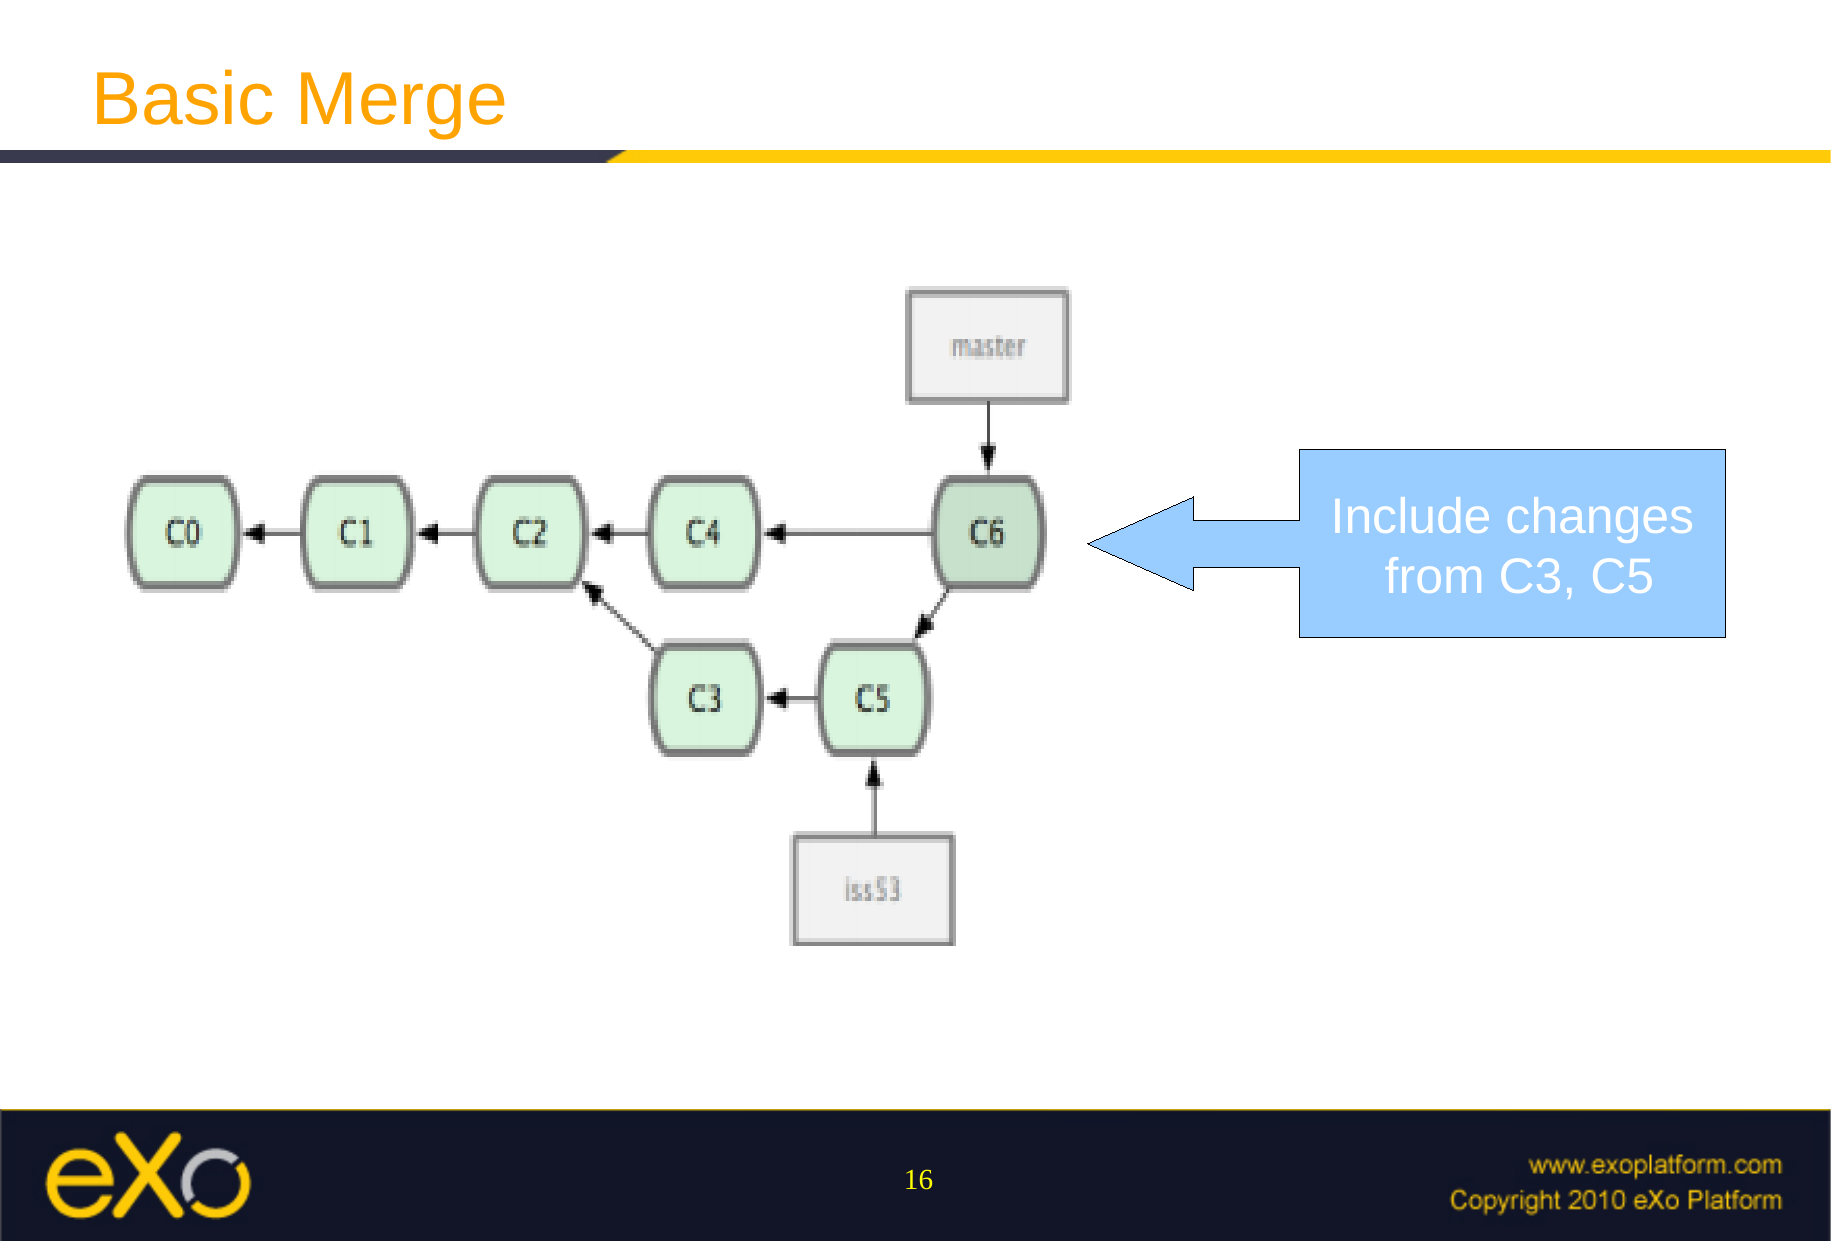

Basic Merge
#
Include changes
 from C3, C5